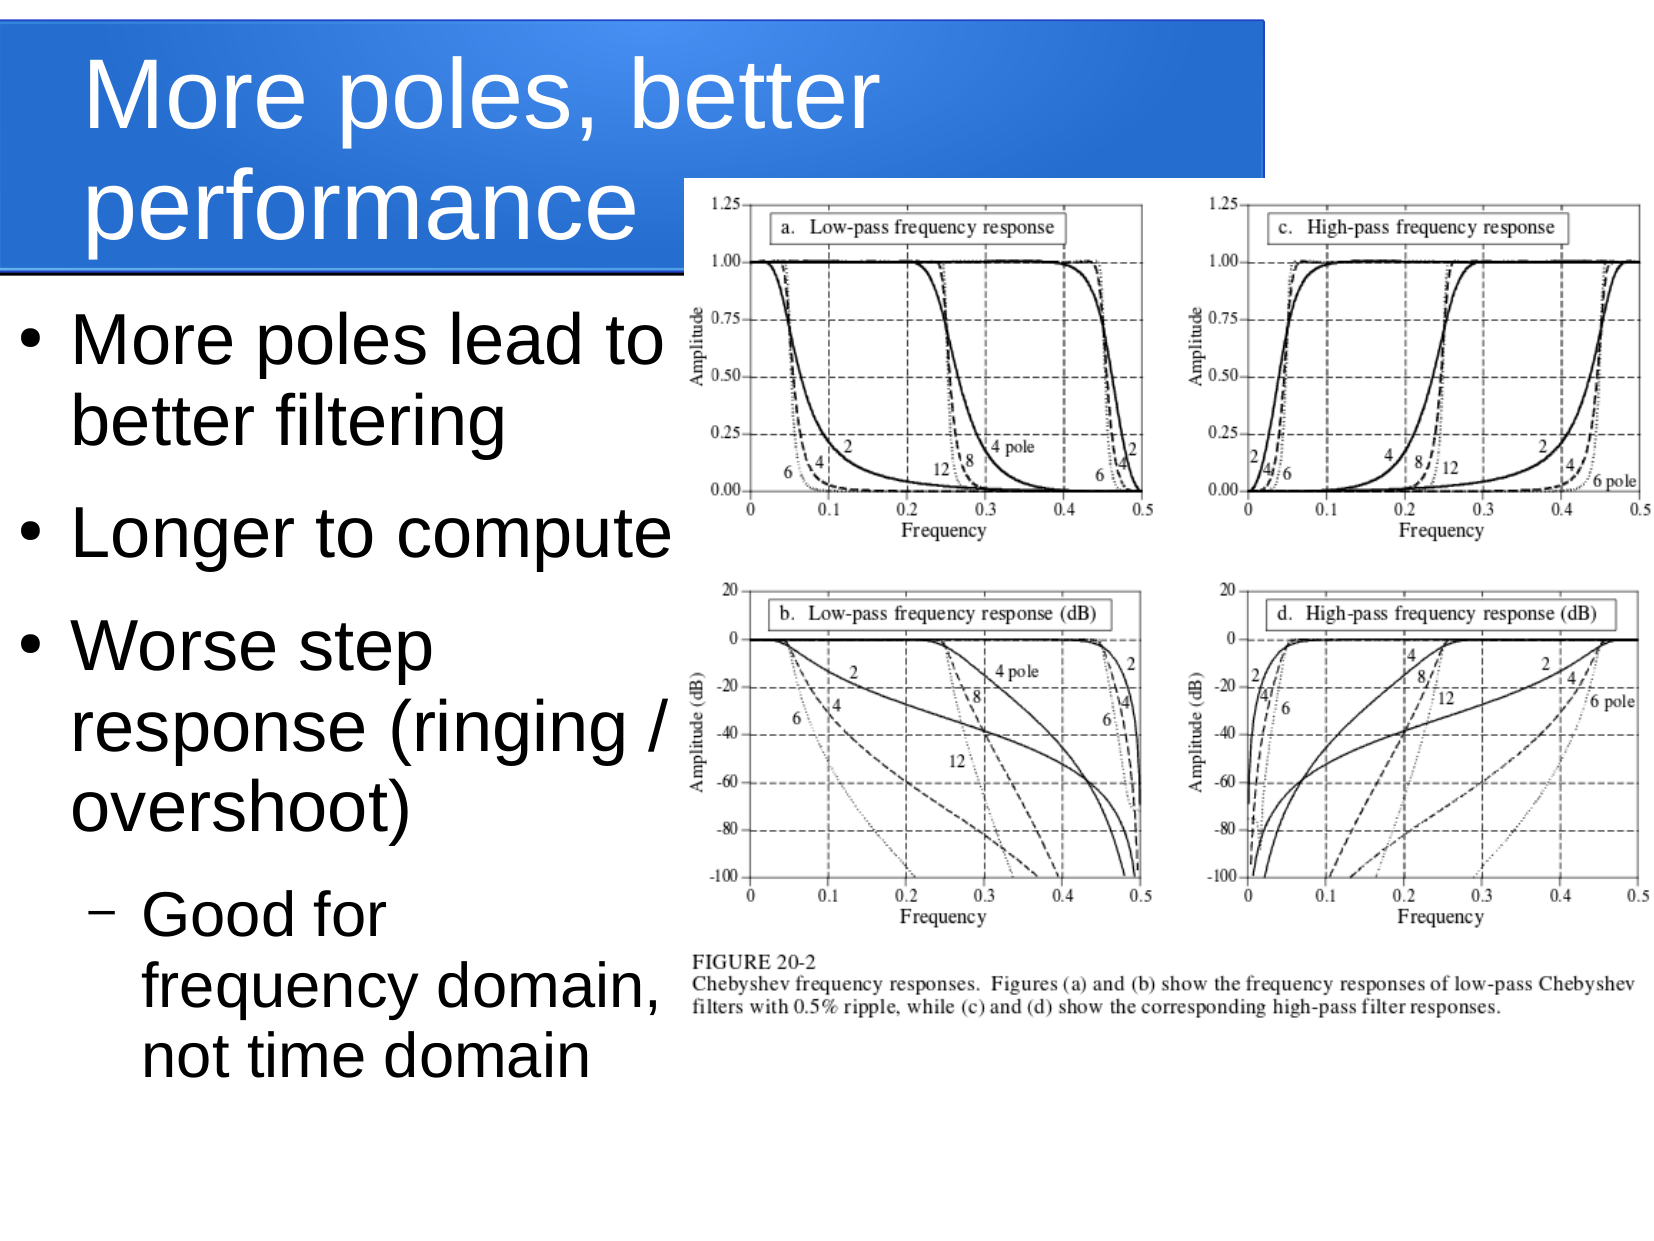

# More poles, better performance
More poles lead to better filtering
Longer to compute
Worse step response (ringing / overshoot)
Good for frequency domain, not time domain